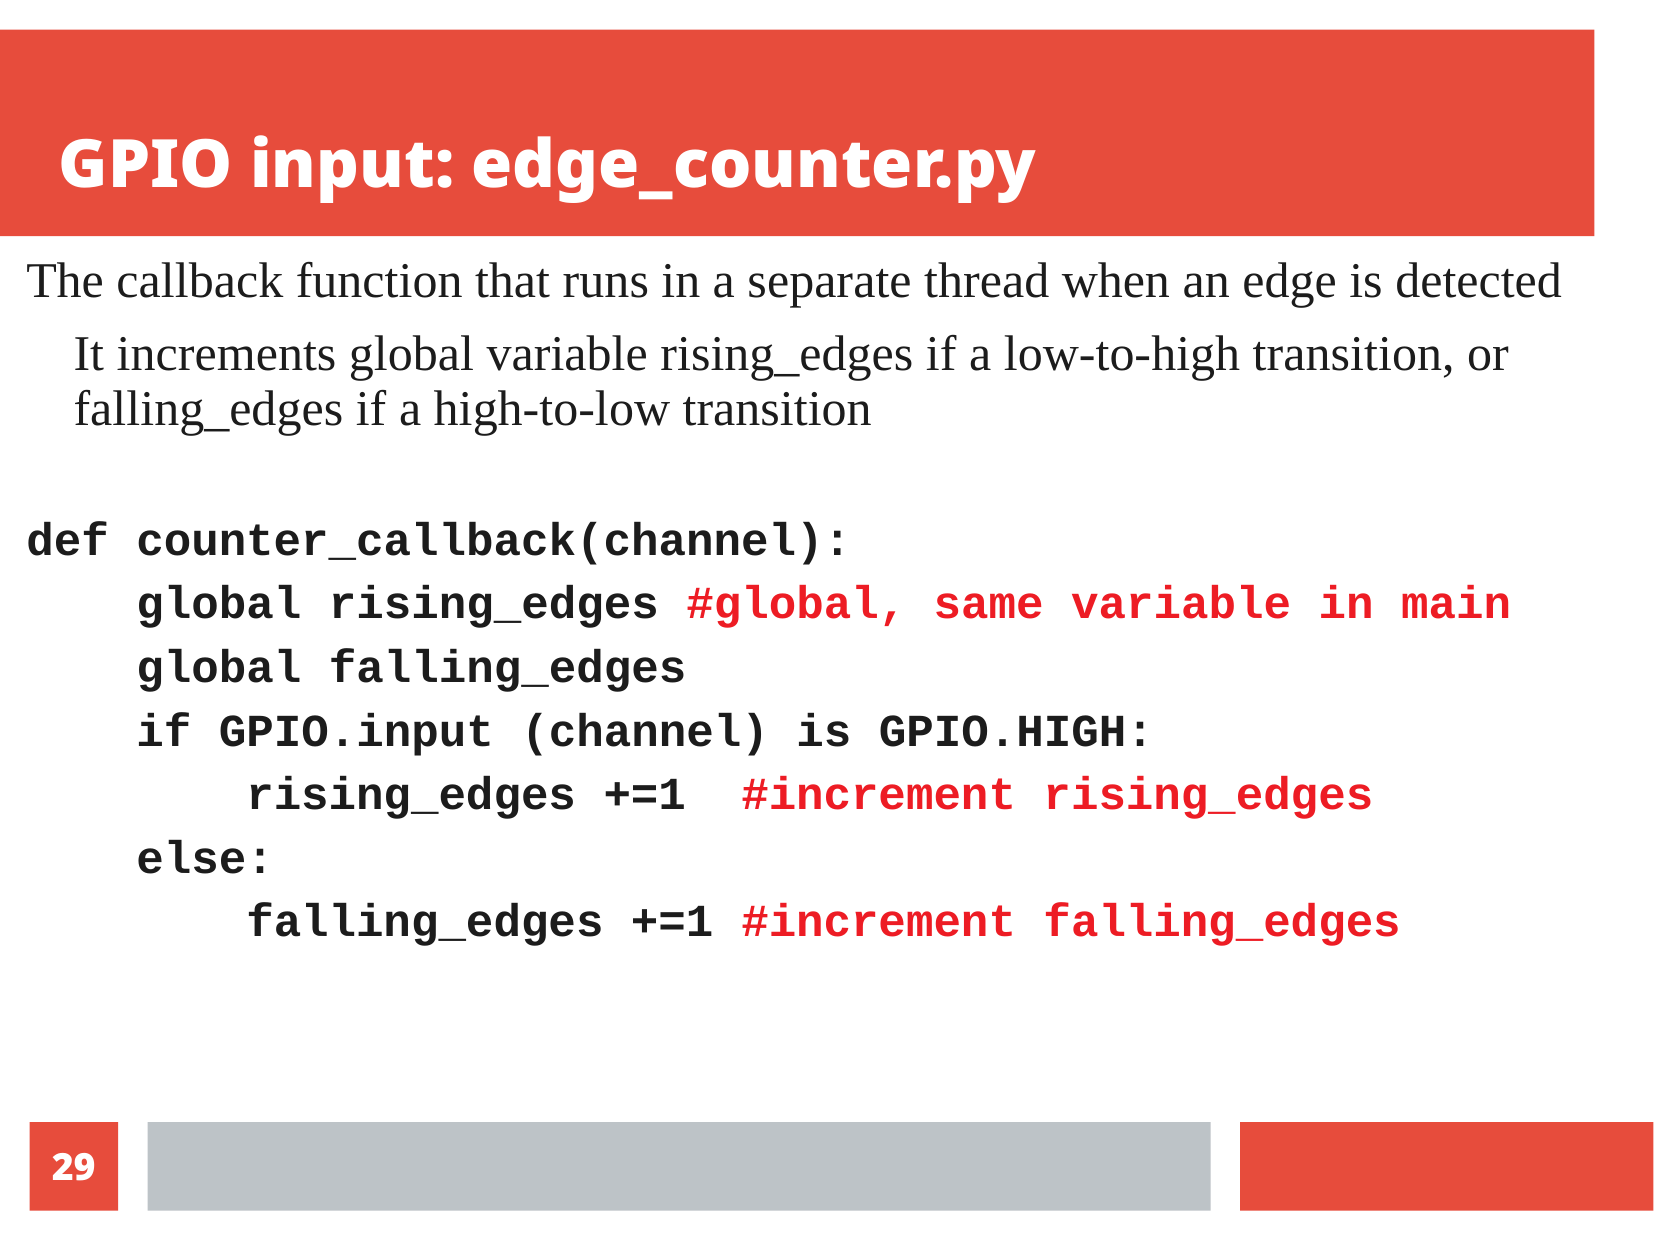

# GPIO input: edge_counter.py
The callback function that runs in a separate thread when an edge is detected
It increments global variable rising_edges if a low-to-high transition, or falling_edges if a high-to-low transition
def counter_callback(channel):
 global rising_edges #global, same variable in main
 global falling_edges
 if GPIO.input (channel) is GPIO.HIGH:
 rising_edges +=1 #increment rising_edges
 else:
 falling_edges +=1 #increment falling_edges
29